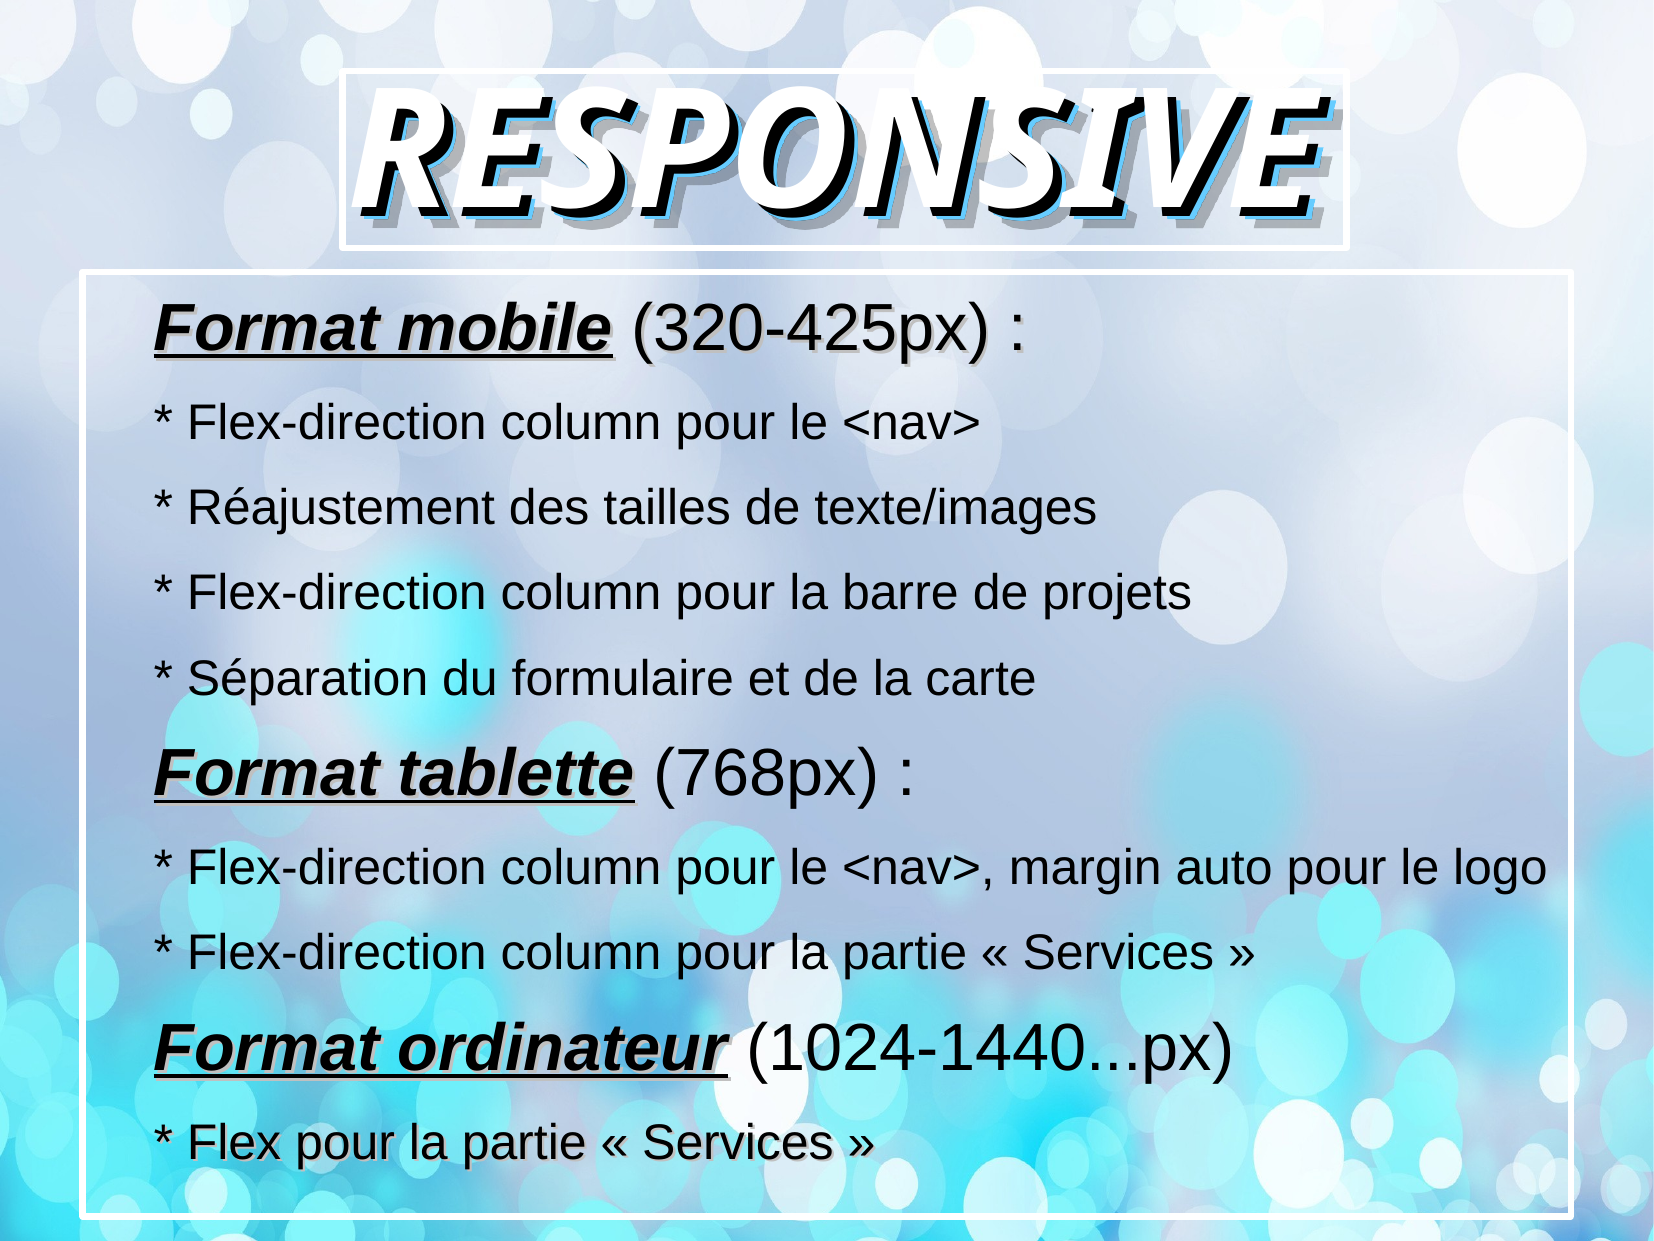

RESPONSIVE
# Format mobile (320-425px) :
* Flex-direction column pour le <nav>
* Réajustement des tailles de texte/images
* Flex-direction column pour la barre de projets
* Séparation du formulaire et de la carte
Format tablette (768px) :
* Flex-direction column pour le <nav>, margin auto pour le logo
* Flex-direction column pour la partie « Services »
Format ordinateur (1024-1440...px)
* Flex pour la partie « Services »